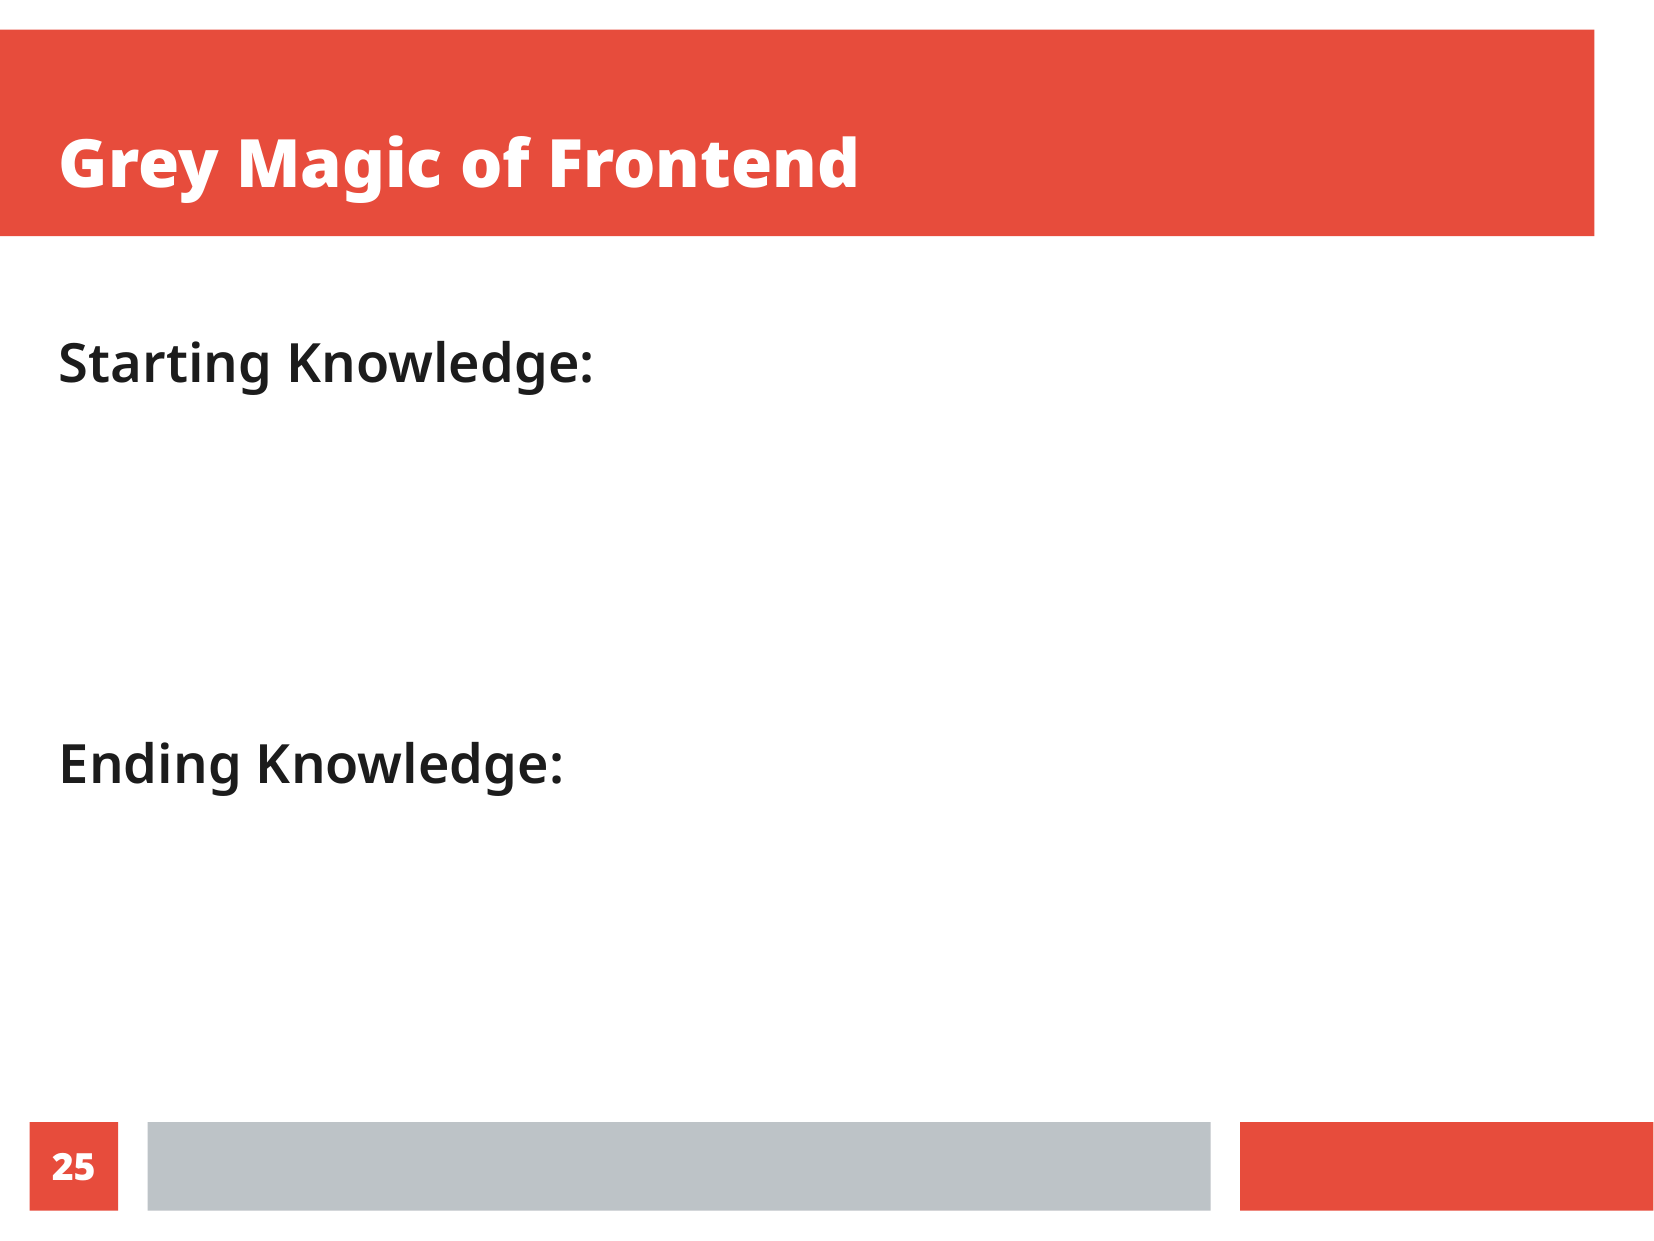

# Grey Magic of Frontend
Starting Knowledge:
Ending Knowledge:
25